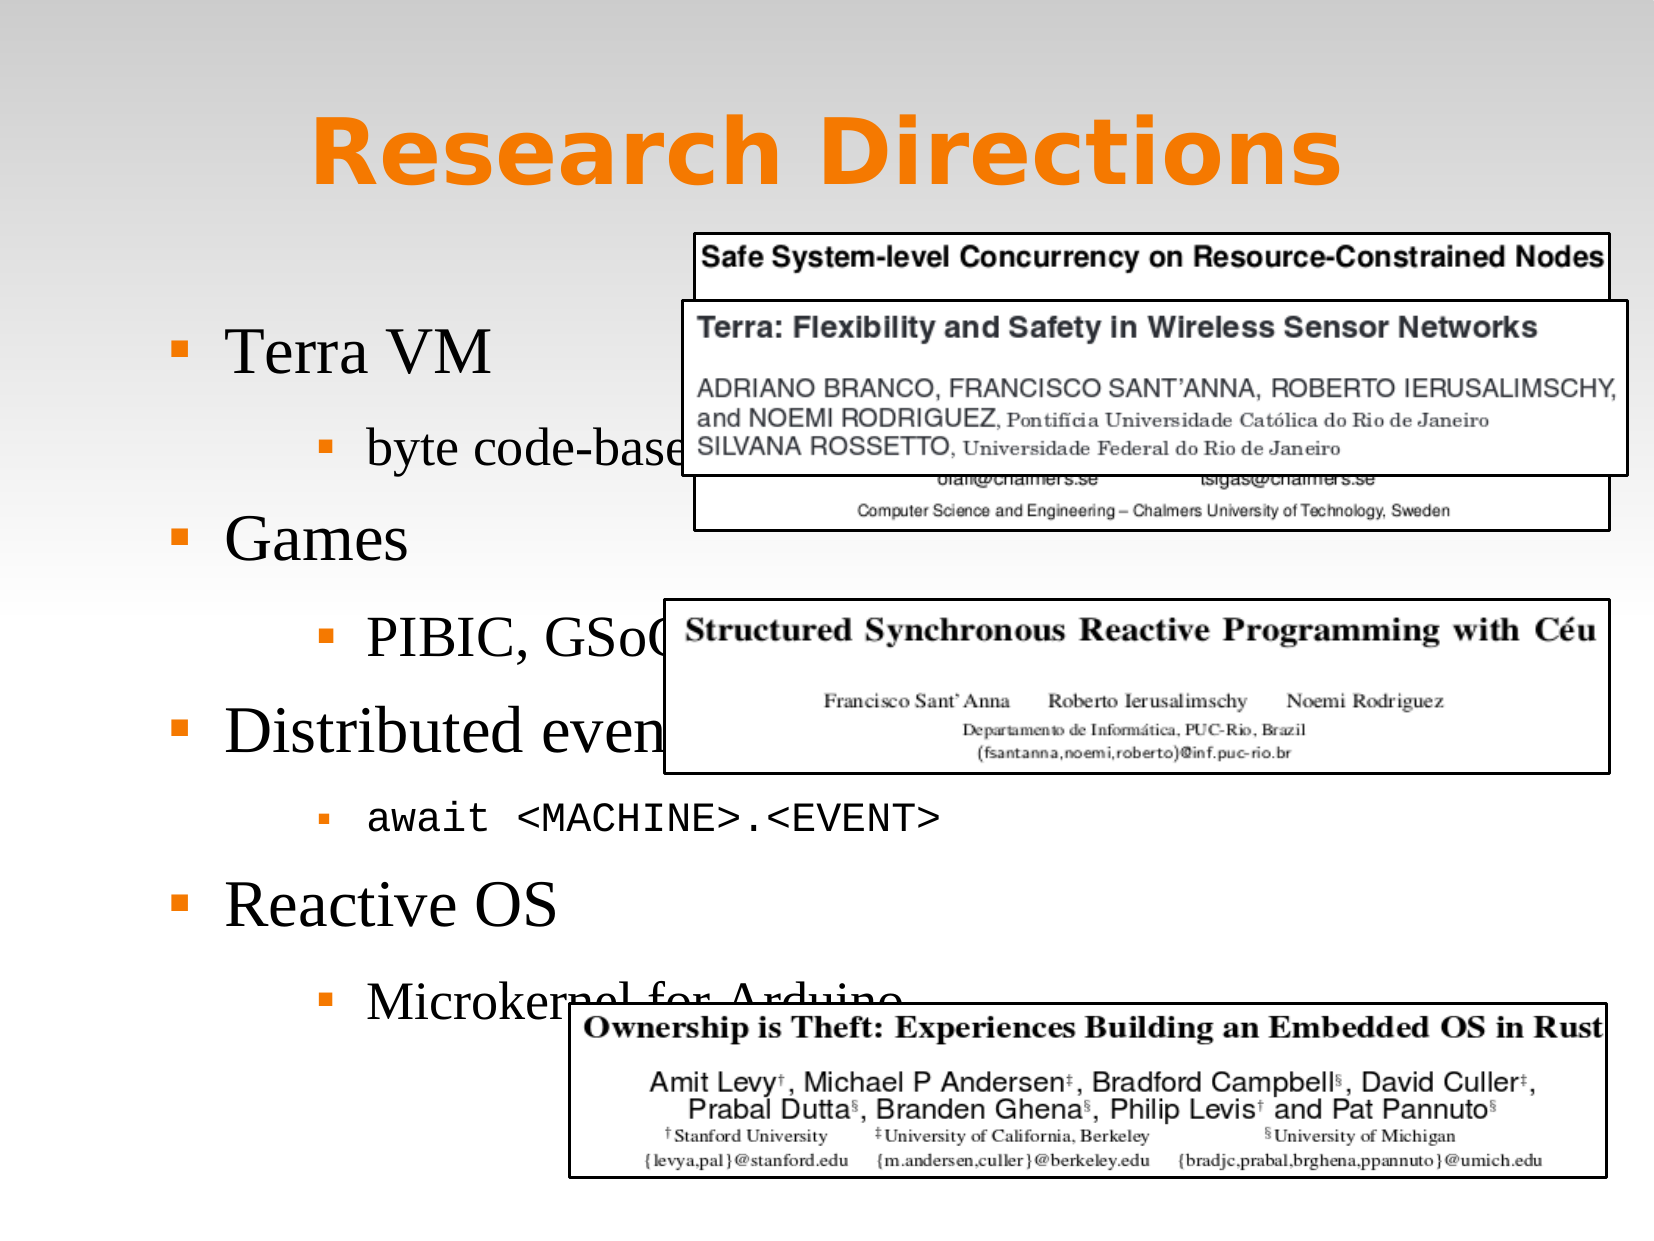

# Research Directions
Terra VM
byte code-base implementation for WSNs
Games
PIBIC, GSoC
Distributed events
await <MACHINE>.<EVENT>
Reactive OS
Microkernel for Arduino